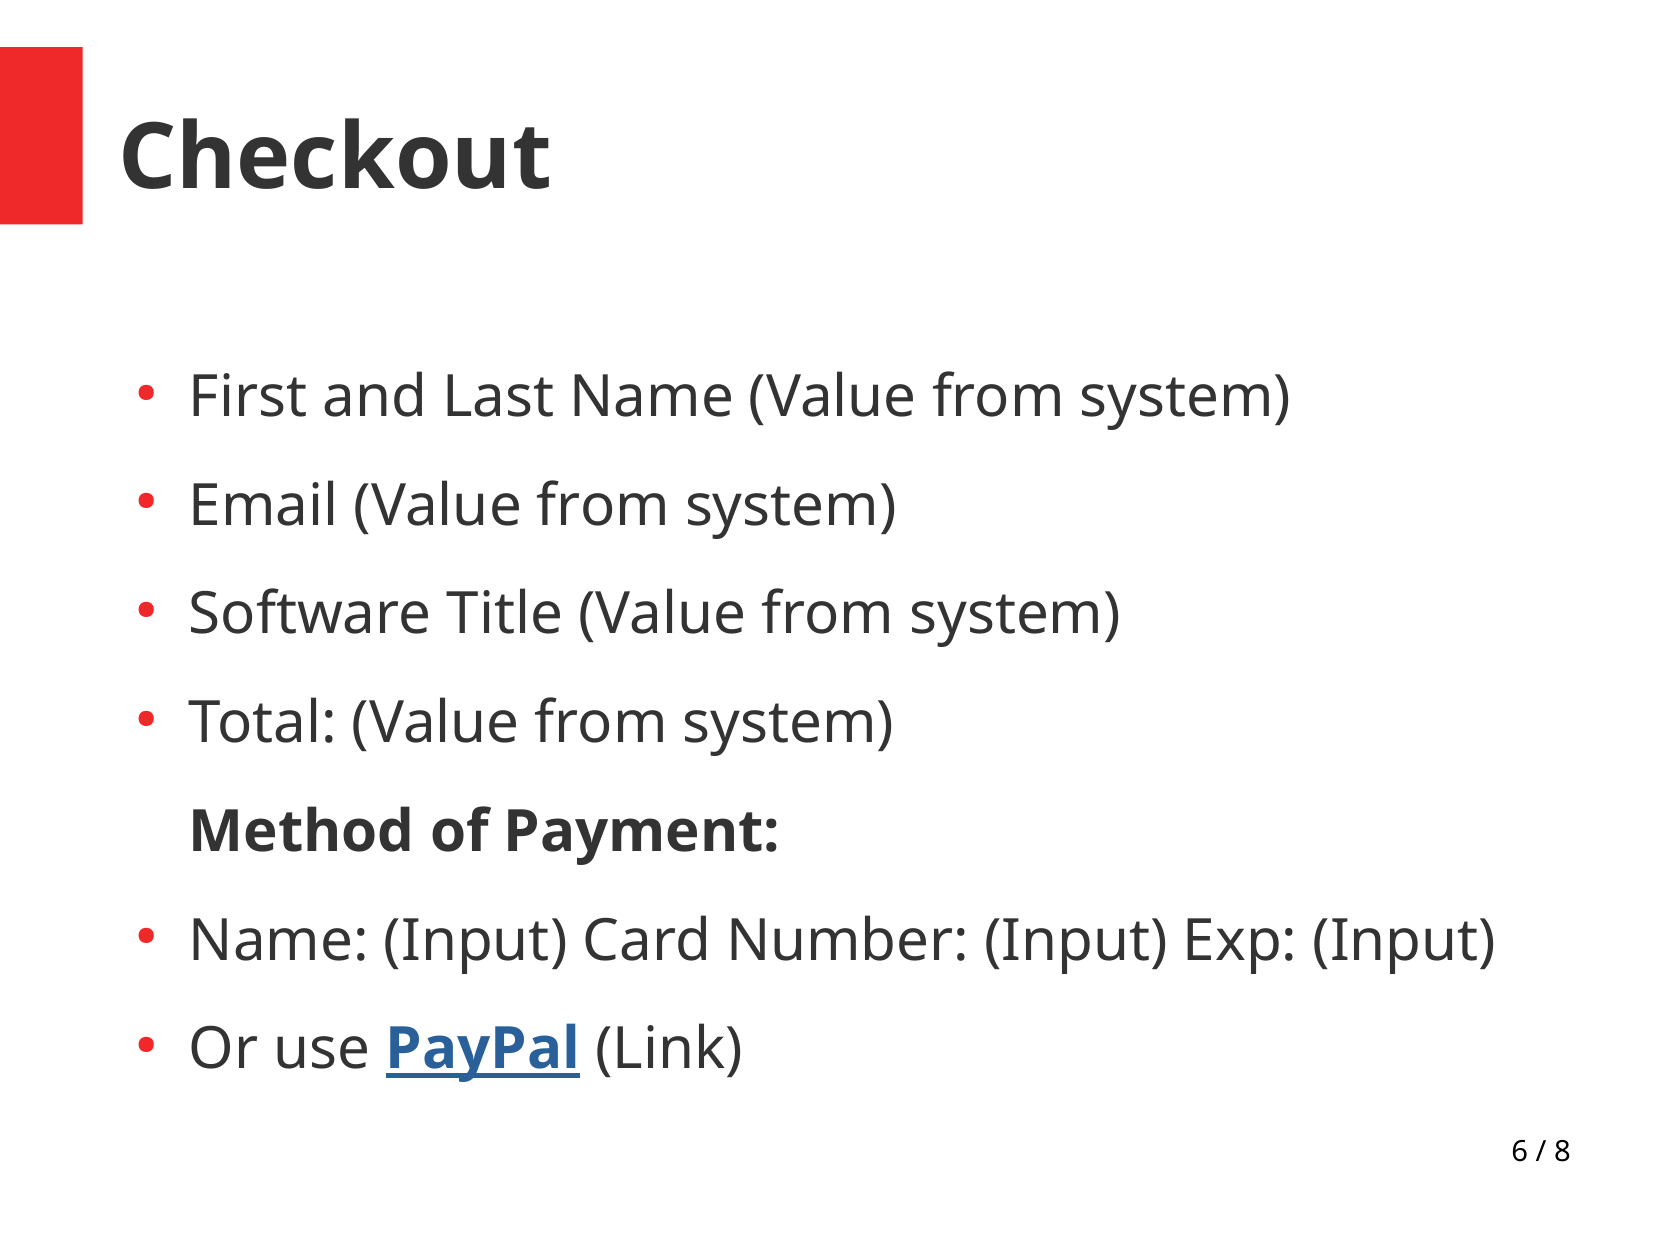

# Checkout
First and Last Name (Value from system)
Email (Value from system)
Software Title (Value from system)
Total: (Value from system)
Method of Payment:
Name: (Input) Card Number: (Input) Exp: (Input)
Or use PayPal (Link)
6